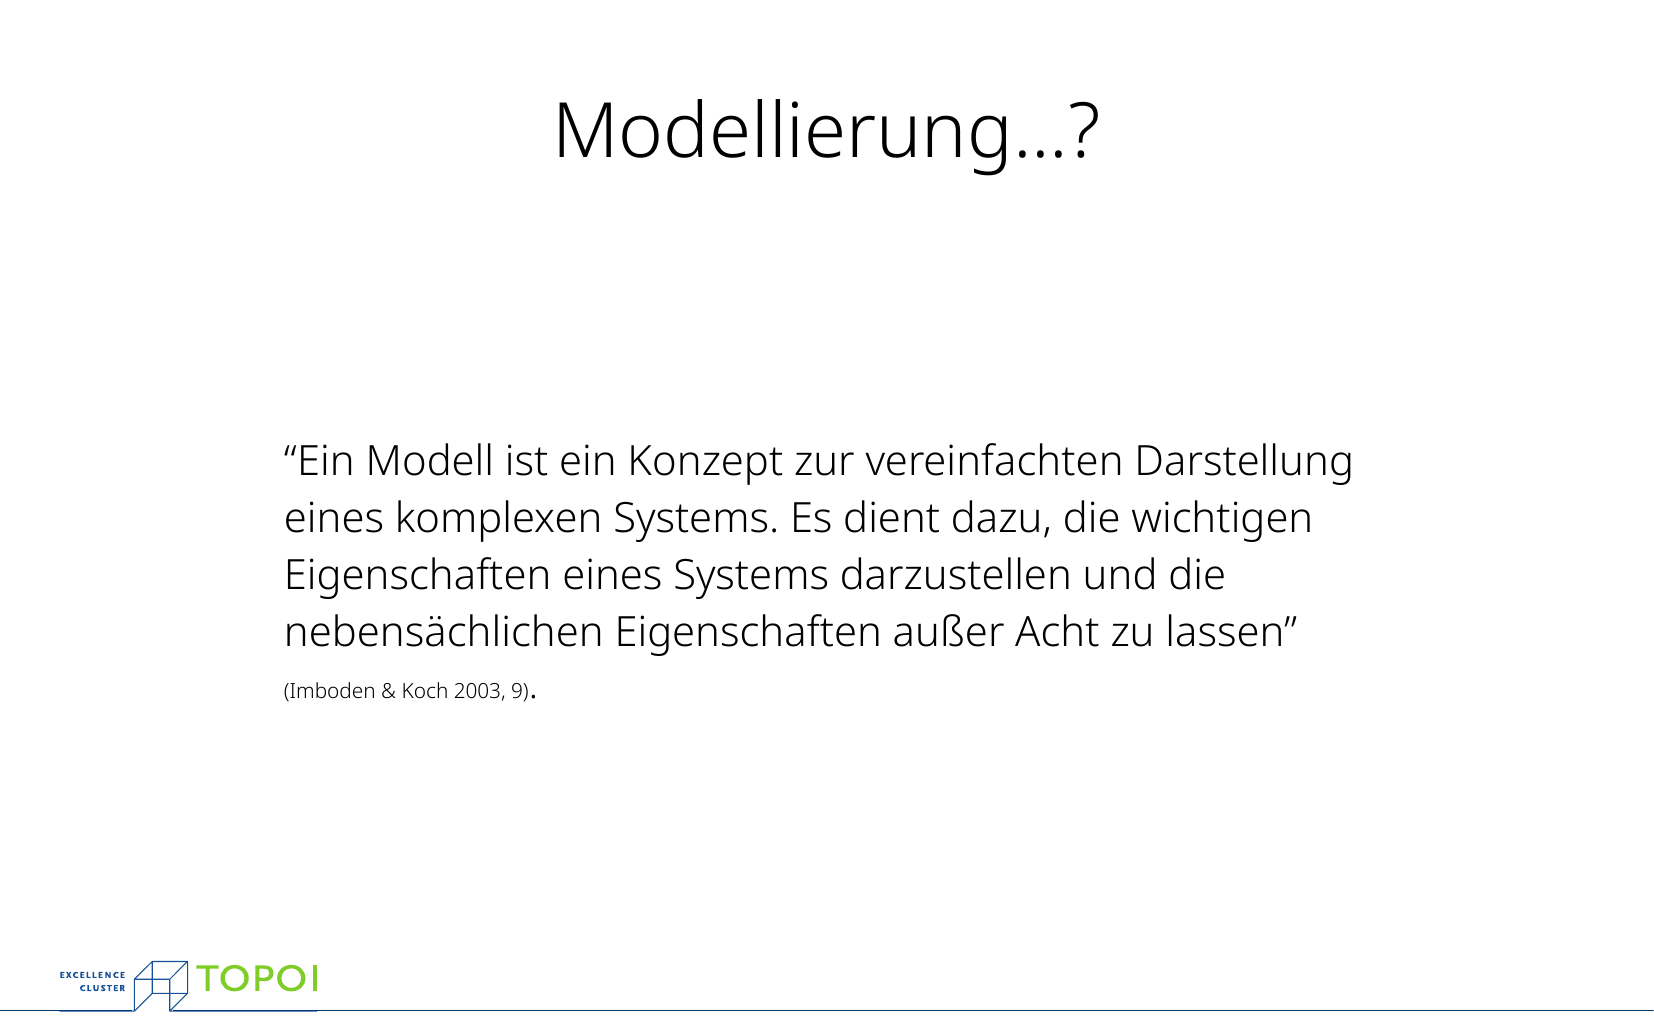

# Modellierung...?
“Ein Modell ist ein Konzept zur vereinfachten Darstellung eines komplexen Systems. Es dient dazu, die wichtigen Eigenschaften eines Systems darzustellen und die nebensächlichen Eigenschaften außer Acht zu lassen” (Imboden & Koch 2003, 9).